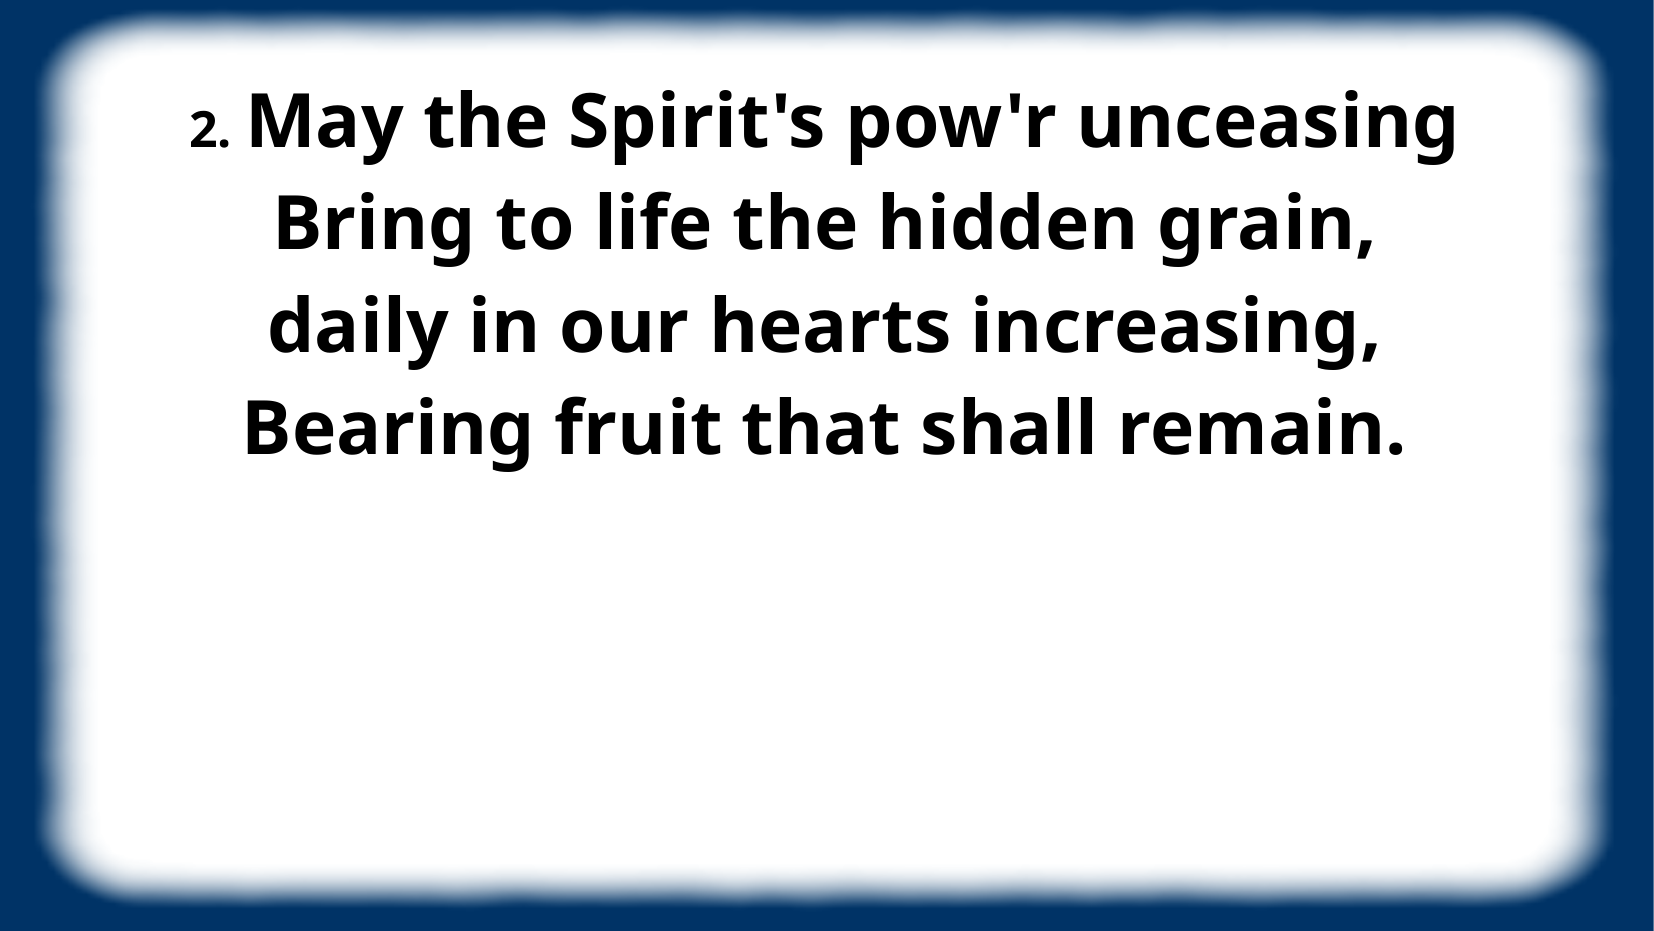

2. May the Spirit's pow'r unceasing
Bring to life the hidden grain,
daily in our hearts increasing,
Bearing fruit that shall remain.